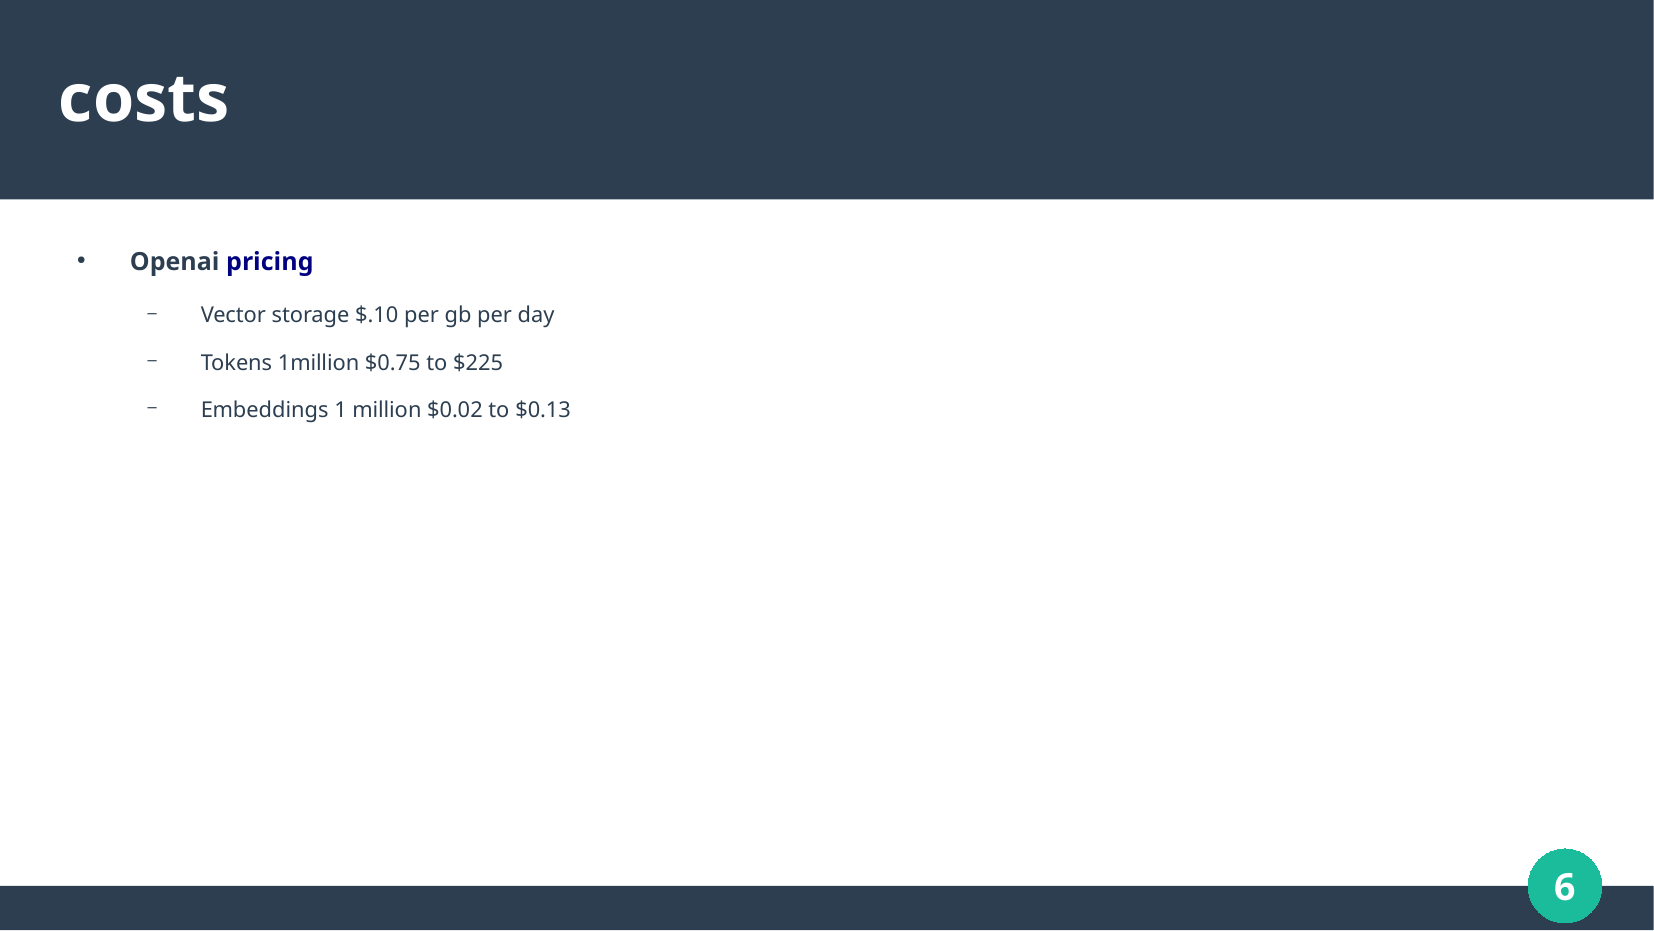

# costs
Openai pricing
Vector storage $.10 per gb per day
Tokens 1million $0.75 to $225
Embeddings 1 million $0.02 to $0.13
6